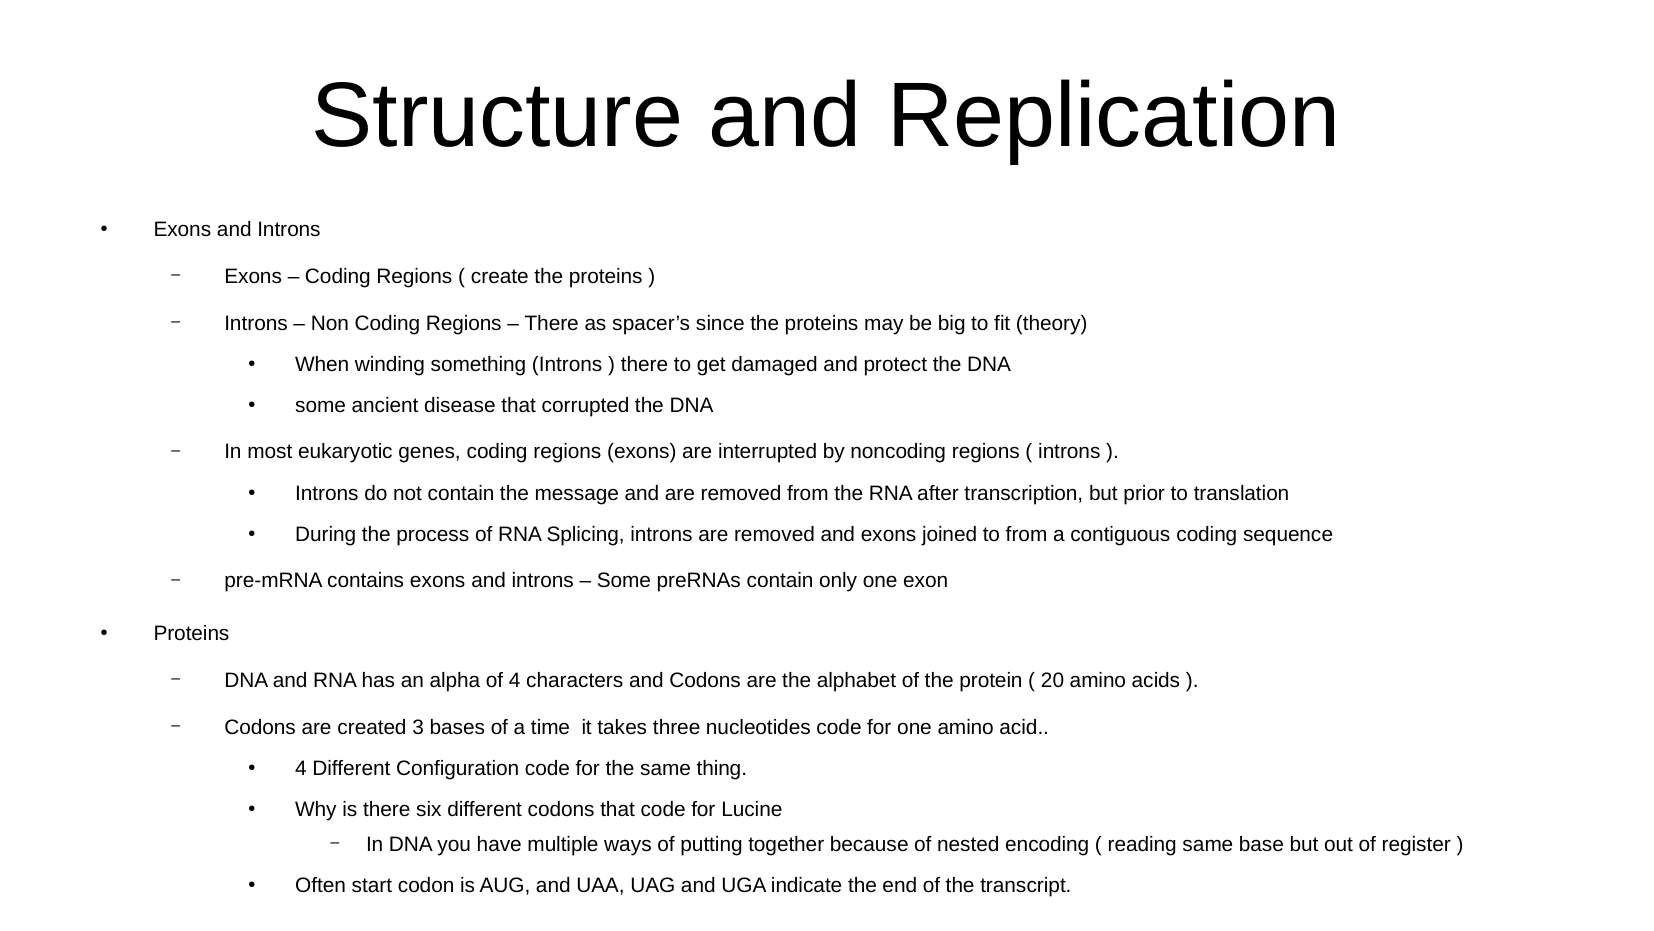

# Structure and Replication
Exons and Introns
Exons – Coding Regions ( create the proteins )
Introns – Non Coding Regions – There as spacer’s since the proteins may be big to fit (theory)
When winding something (Introns ) there to get damaged and protect the DNA
some ancient disease that corrupted the DNA
In most eukaryotic genes, coding regions (exons) are interrupted by noncoding regions ( introns ).
Introns do not contain the message and are removed from the RNA after transcription, but prior to translation
During the process of RNA Splicing, introns are removed and exons joined to from a contiguous coding sequence
pre-mRNA contains exons and introns – Some preRNAs contain only one exon
Proteins
DNA and RNA has an alpha of 4 characters and Codons are the alphabet of the protein ( 20 amino acids ).
Codons are created 3 bases of a time it takes three nucleotides code for one amino acid..
4 Different Configuration code for the same thing.
Why is there six different codons that code for Lucine
In DNA you have multiple ways of putting together because of nested encoding ( reading same base but out of register )
Often start codon is AUG, and UAA, UAG and UGA indicate the end of the transcript.